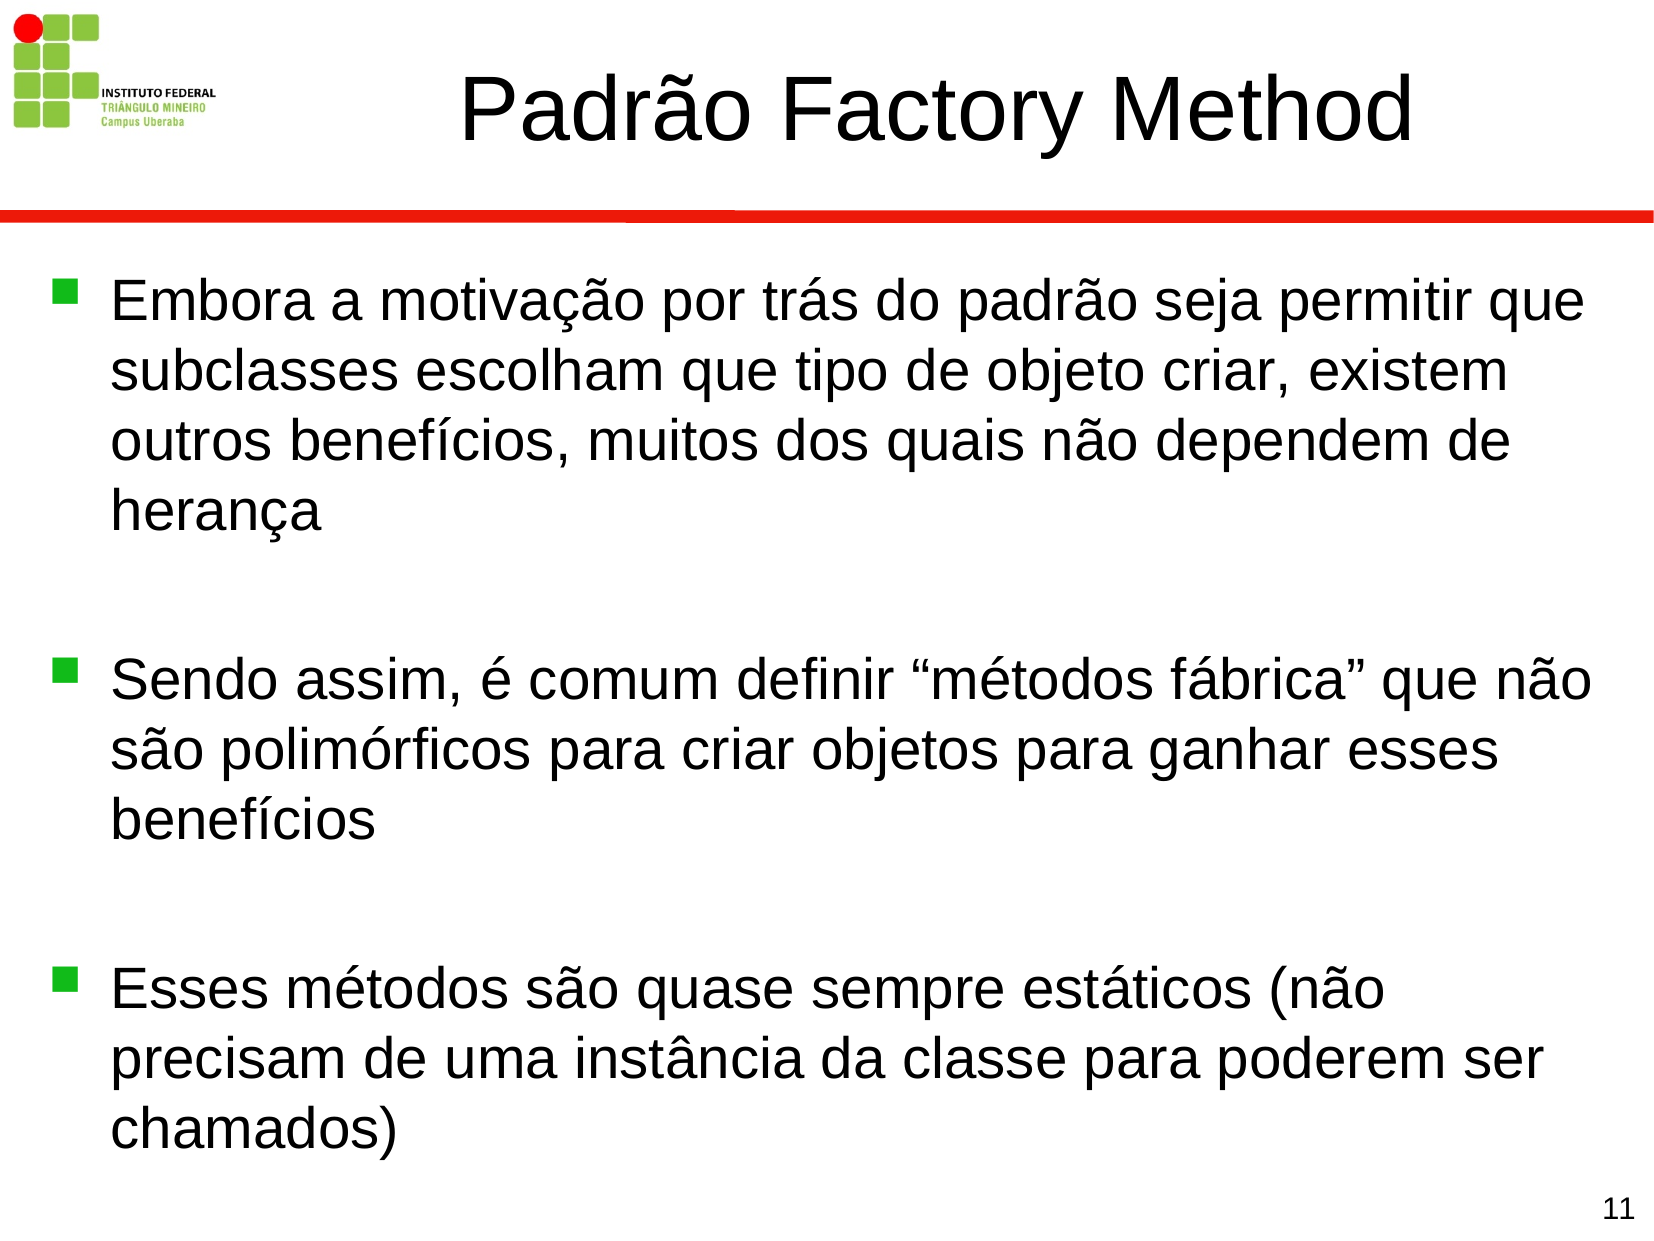

Padrão Factory Method
Embora a motivação por trás do padrão seja permitir que subclasses escolham que tipo de objeto criar, existem outros benefícios, muitos dos quais não dependem de herança
Sendo assim, é comum definir “métodos fábrica” que não são polimórficos para criar objetos para ganhar esses benefícios
Esses métodos são quase sempre estáticos (não precisam de uma instância da classe para poderem ser chamados)